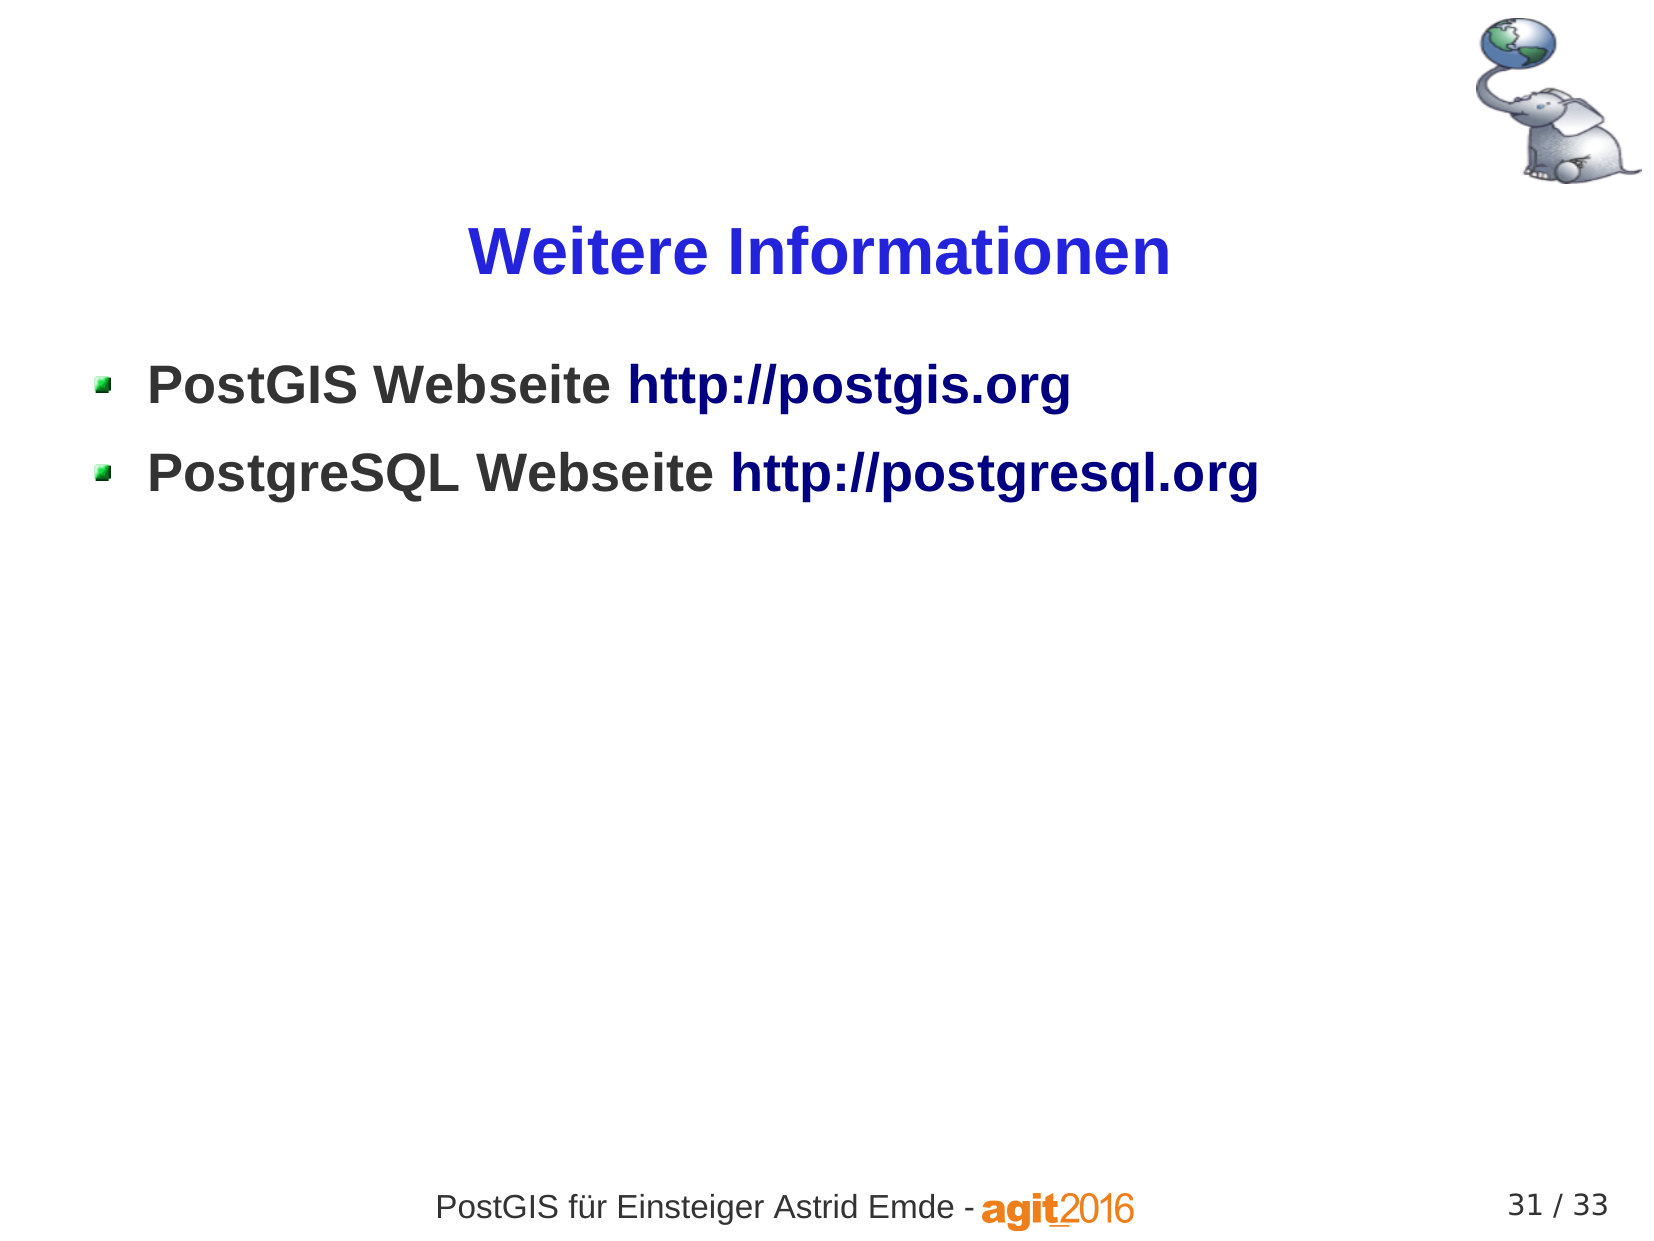

# Weitere Informationen
PostGIS Webseite http://postgis.org
PostgreSQL Webseite http://postgresql.org